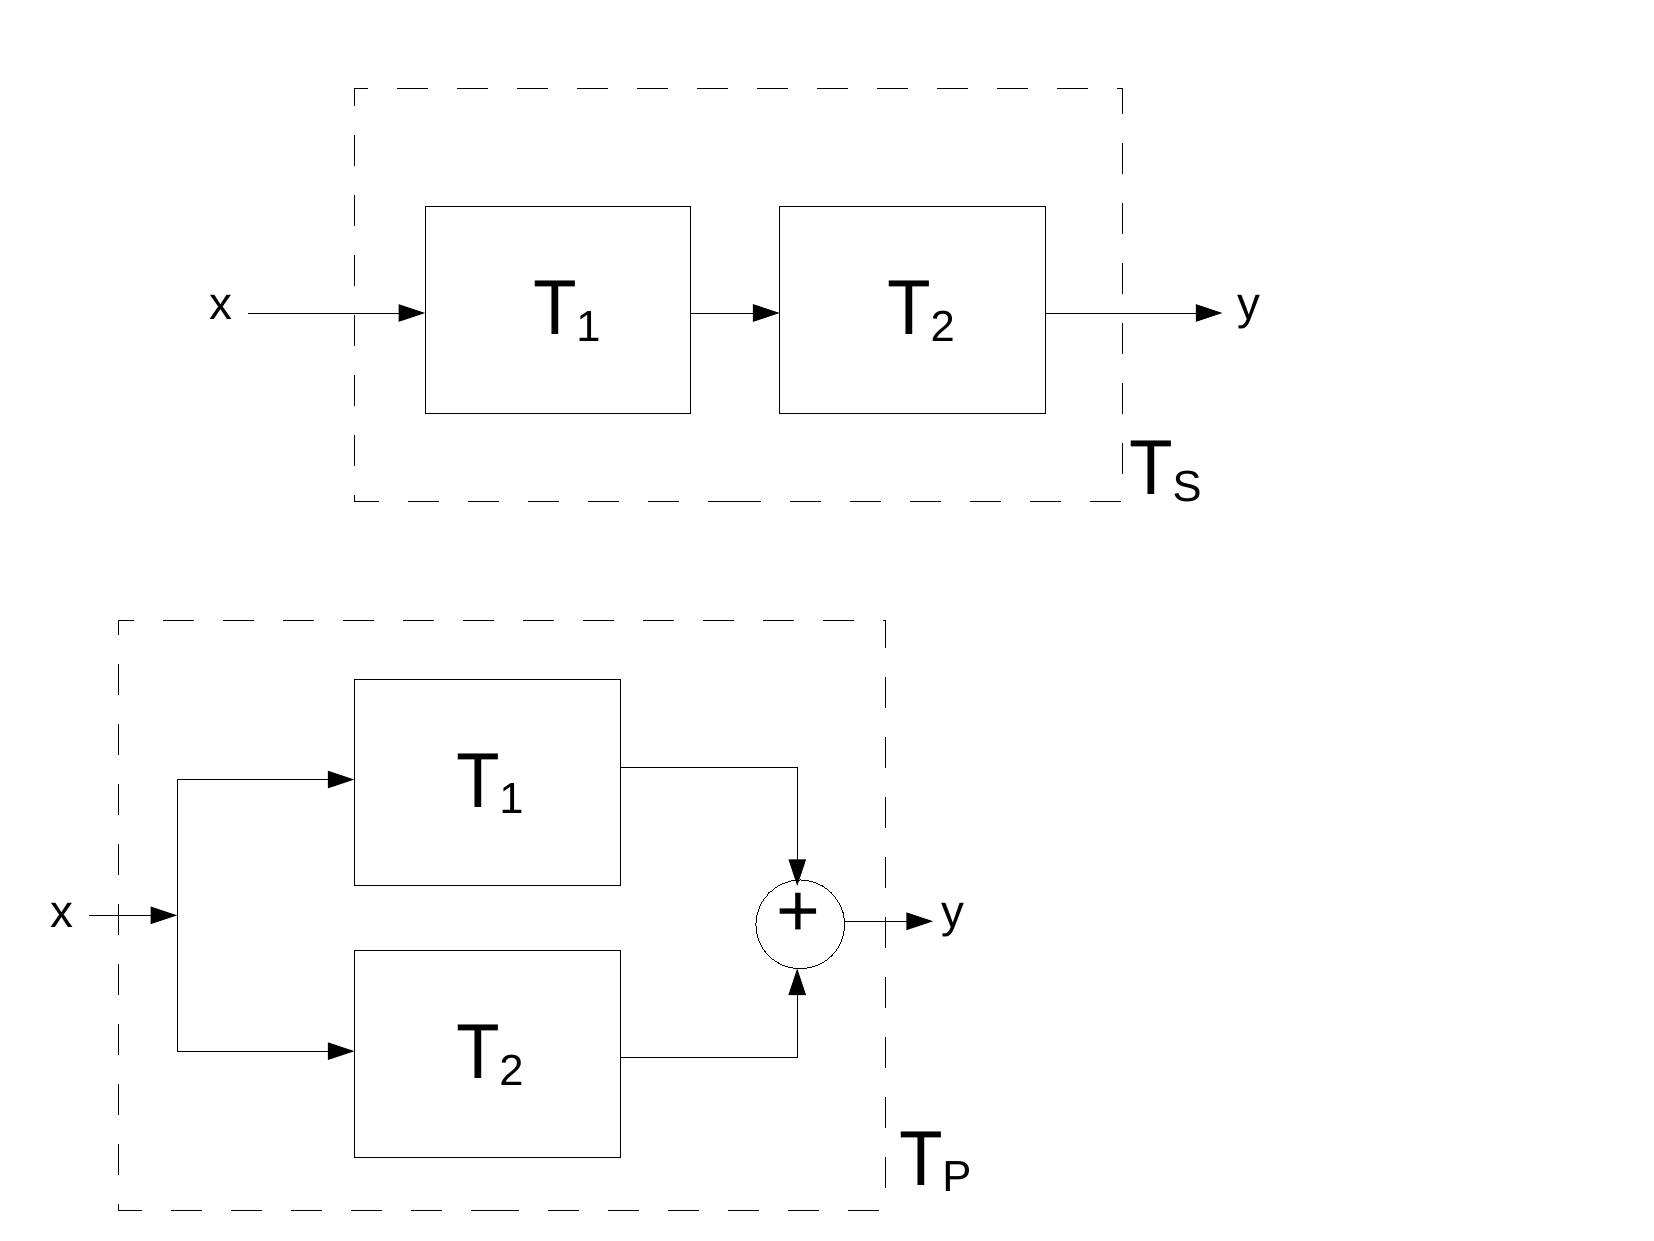

T1
T2
x
y
TS
T1
+
x
y
T2
TP